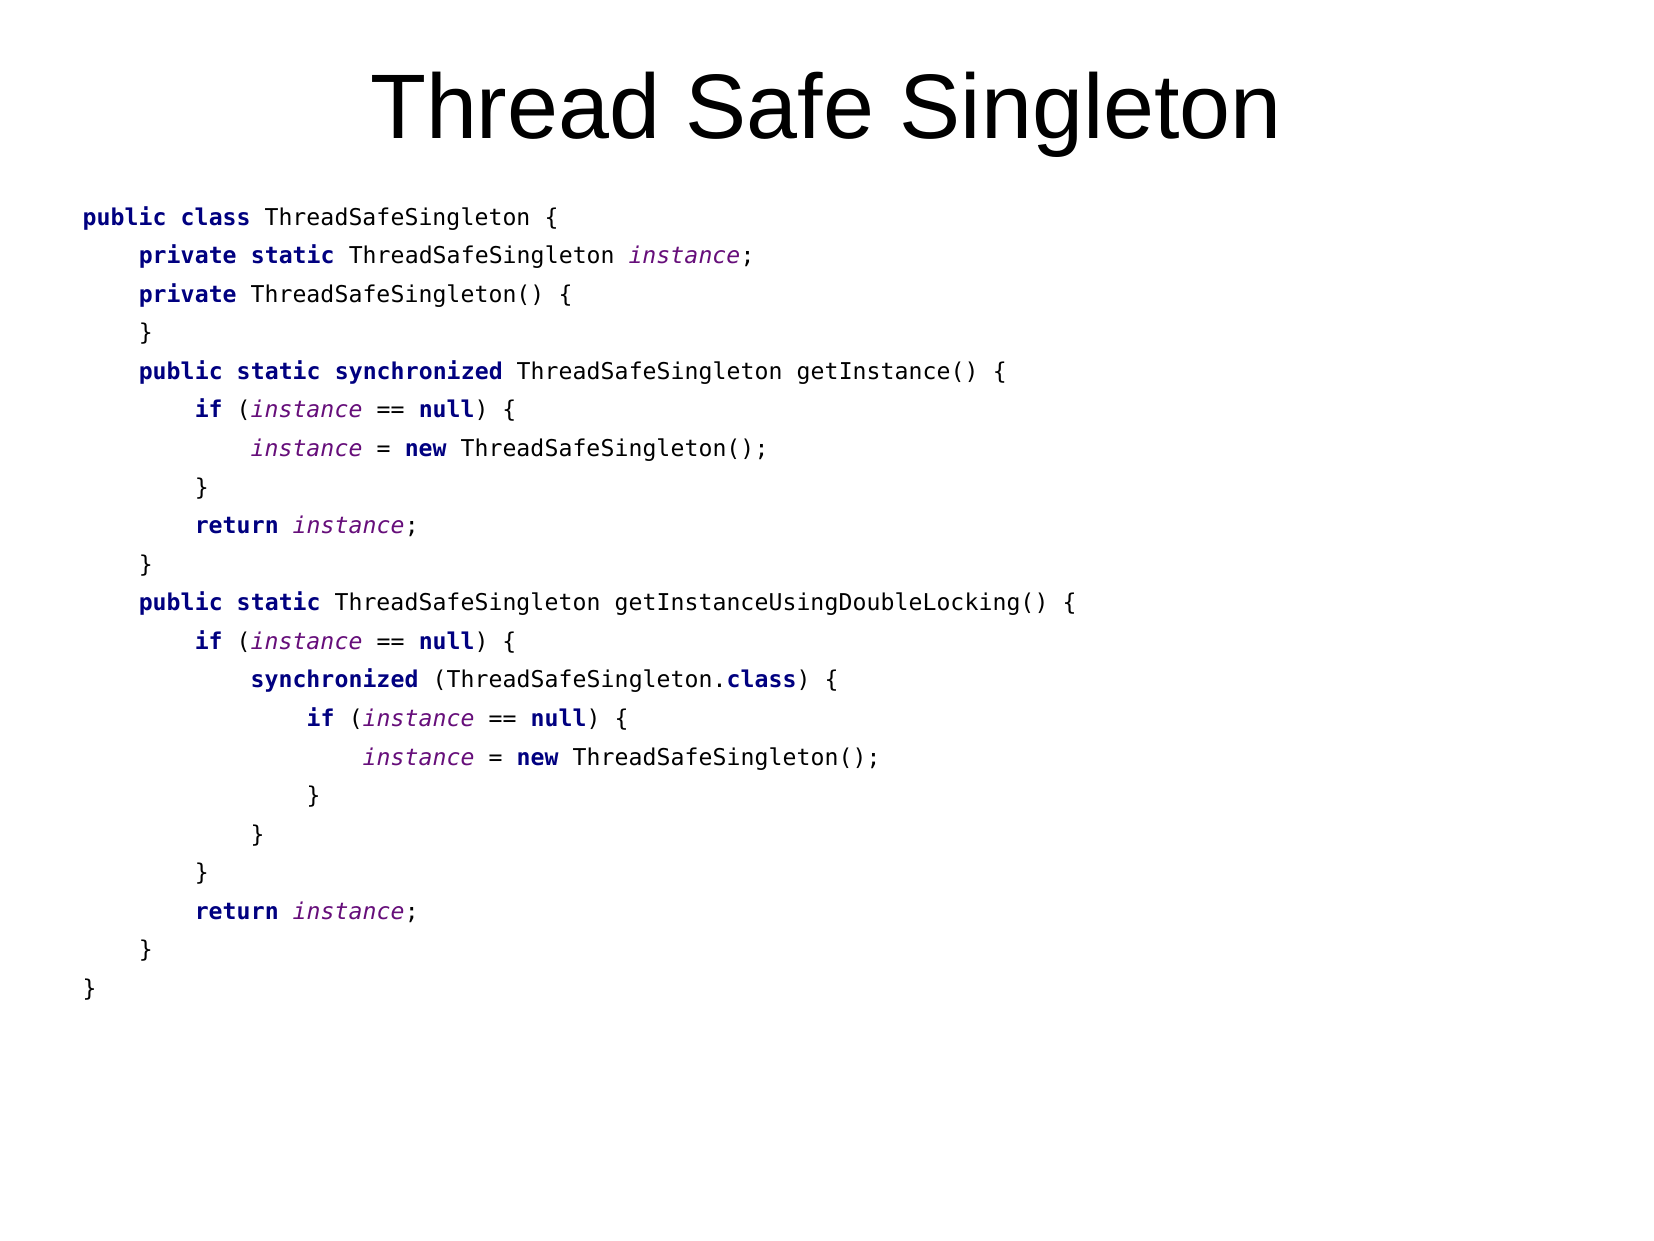

# Thread Safe Singleton
public class ThreadSafeSingleton {
 private static ThreadSafeSingleton instance;
 private ThreadSafeSingleton() {
 }
 public static synchronized ThreadSafeSingleton getInstance() {
 if (instance == null) {
 instance = new ThreadSafeSingleton();
 }
 return instance;
 }
 public static ThreadSafeSingleton getInstanceUsingDoubleLocking() {
 if (instance == null) {
 synchronized (ThreadSafeSingleton.class) {
 if (instance == null) {
 instance = new ThreadSafeSingleton();
 }
 }
 }
 return instance;
 }
}